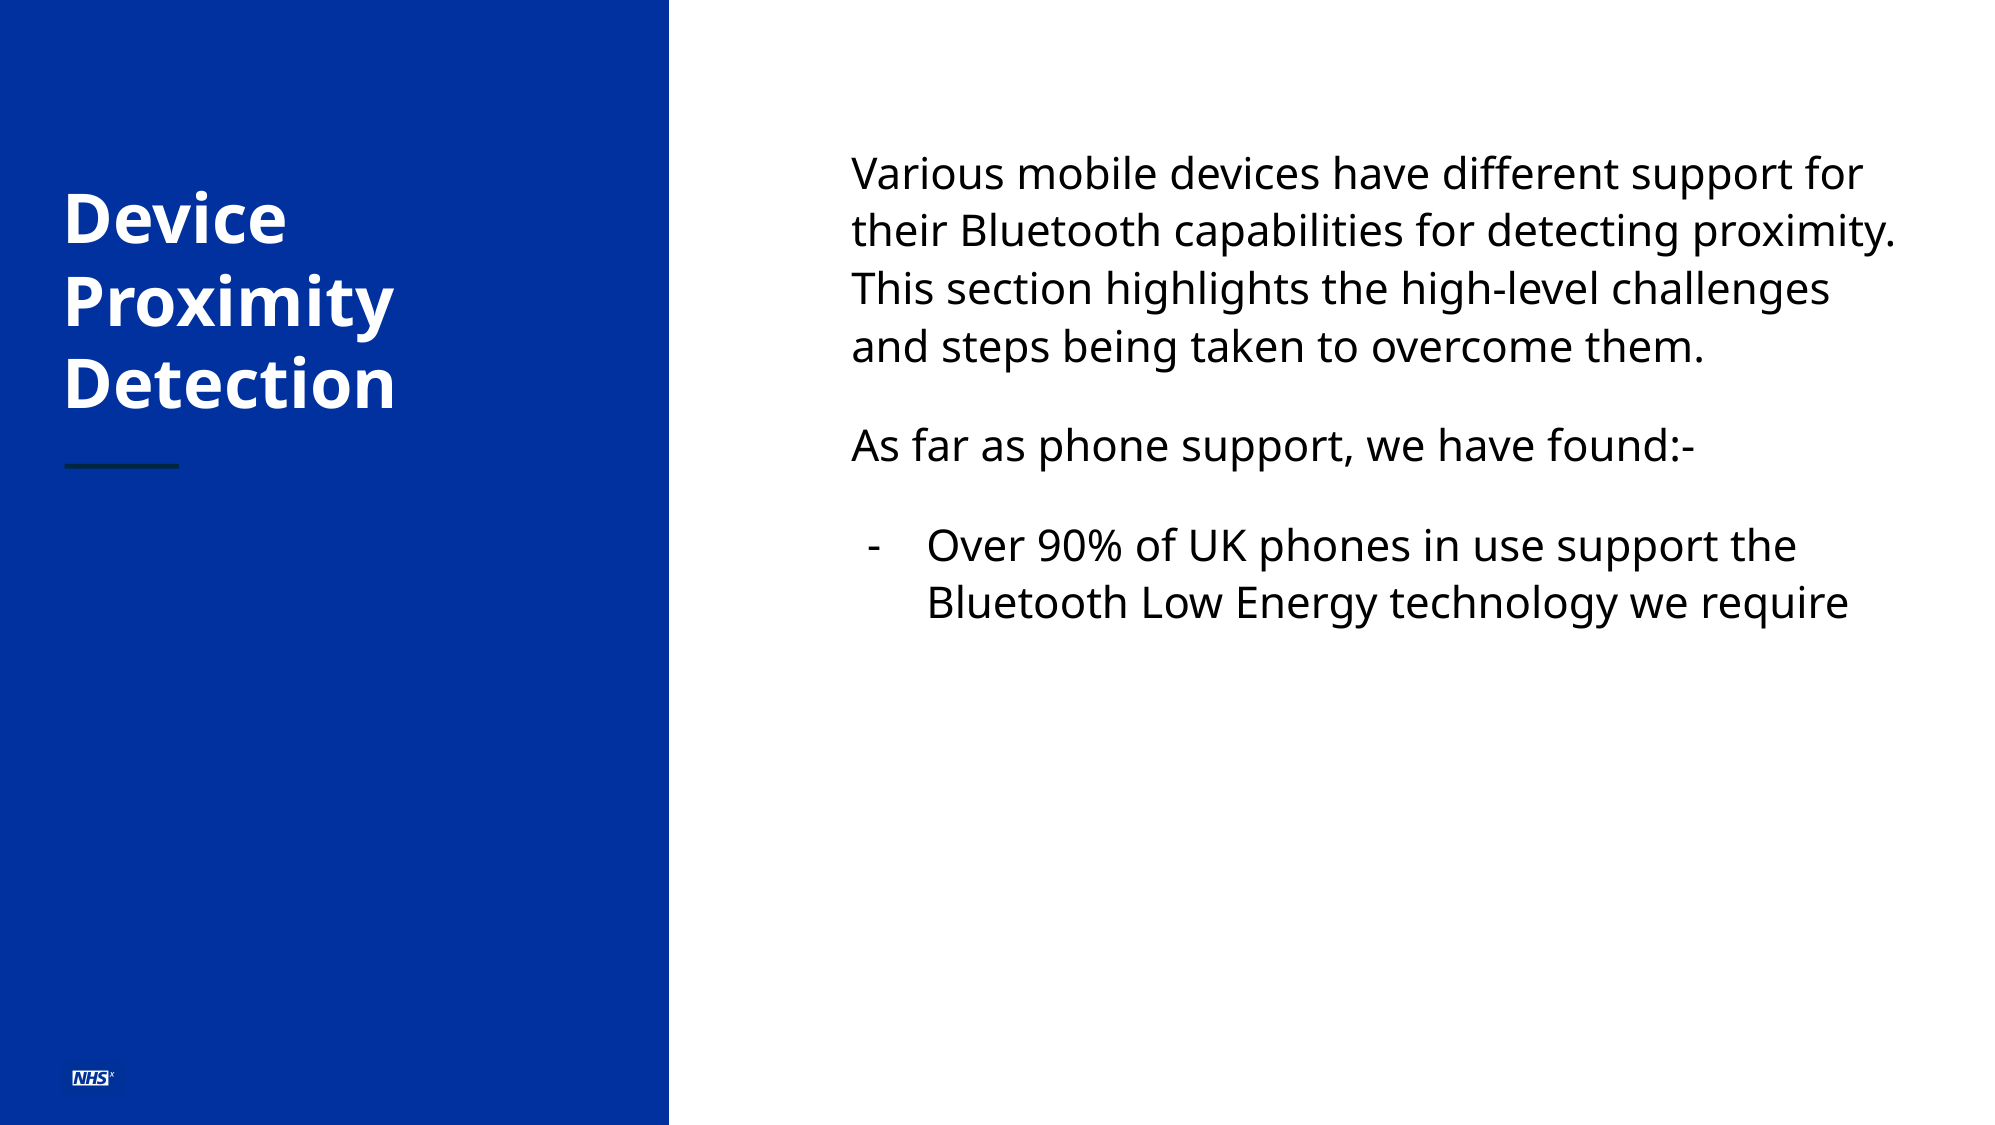

# Device Proximity Detection
Various mobile devices have different support for their Bluetooth capabilities for detecting proximity. This section highlights the high-level challenges and steps being taken to overcome them.
As far as phone support, we have found:-
Over 90% of UK phones in use support the Bluetooth Low Energy technology we require
Desi
Design Docu